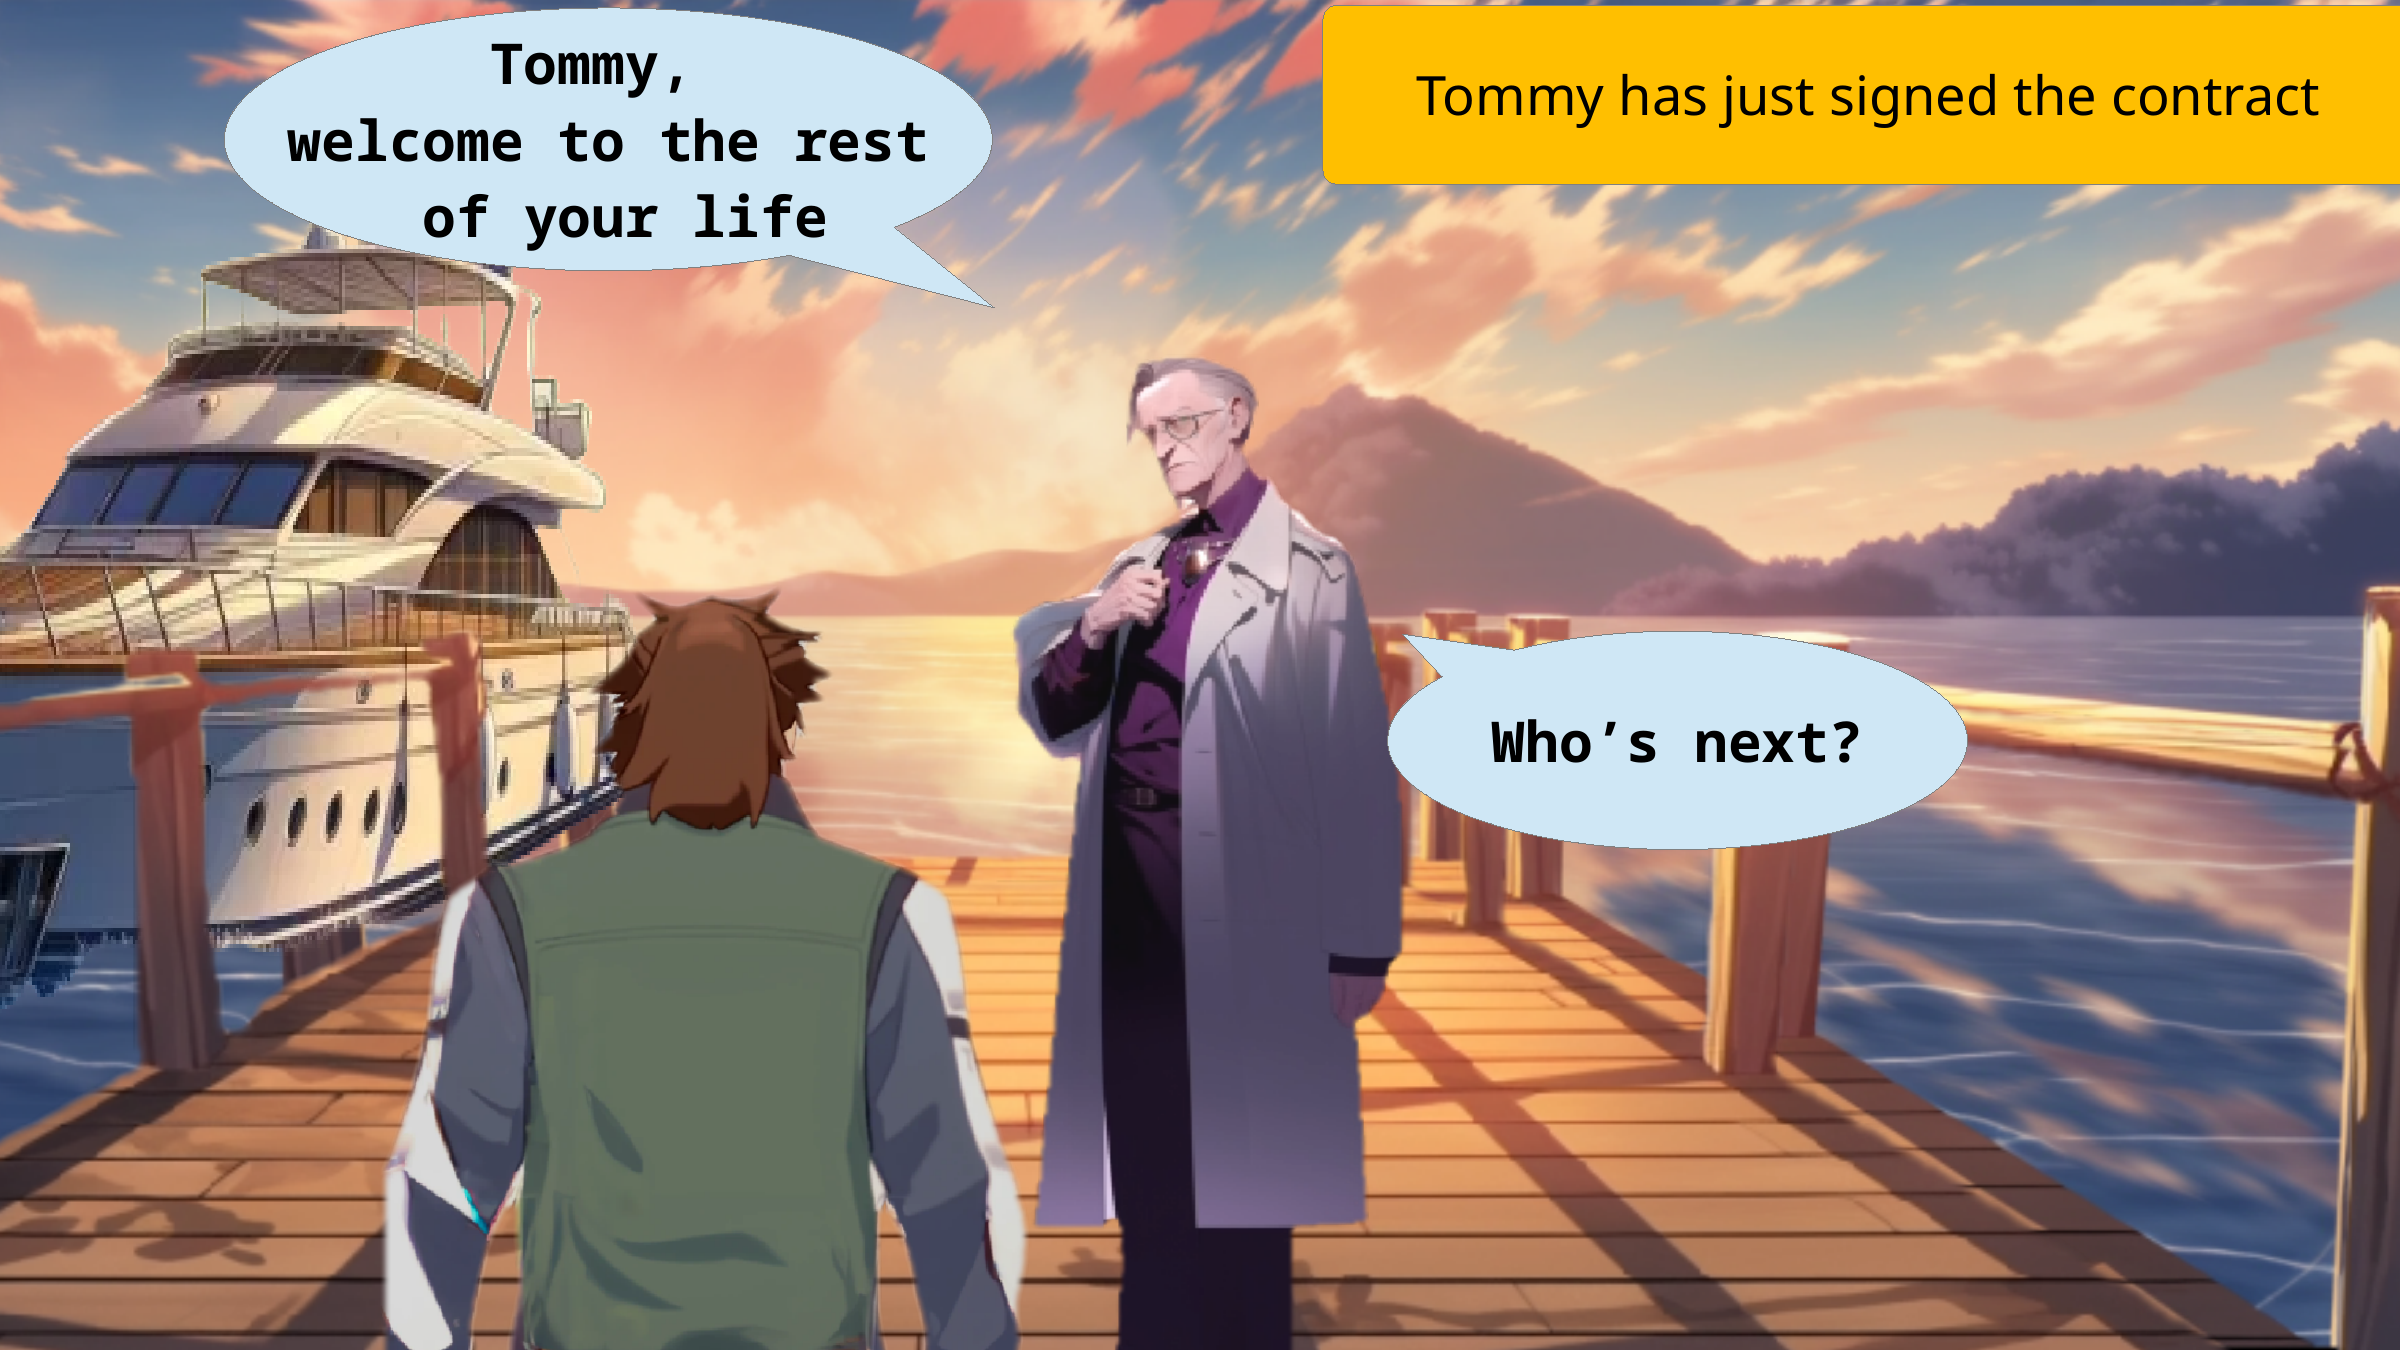

Tommy has just signed the contract
Tommy,
welcome to the rest
 of your life
Who’s next?